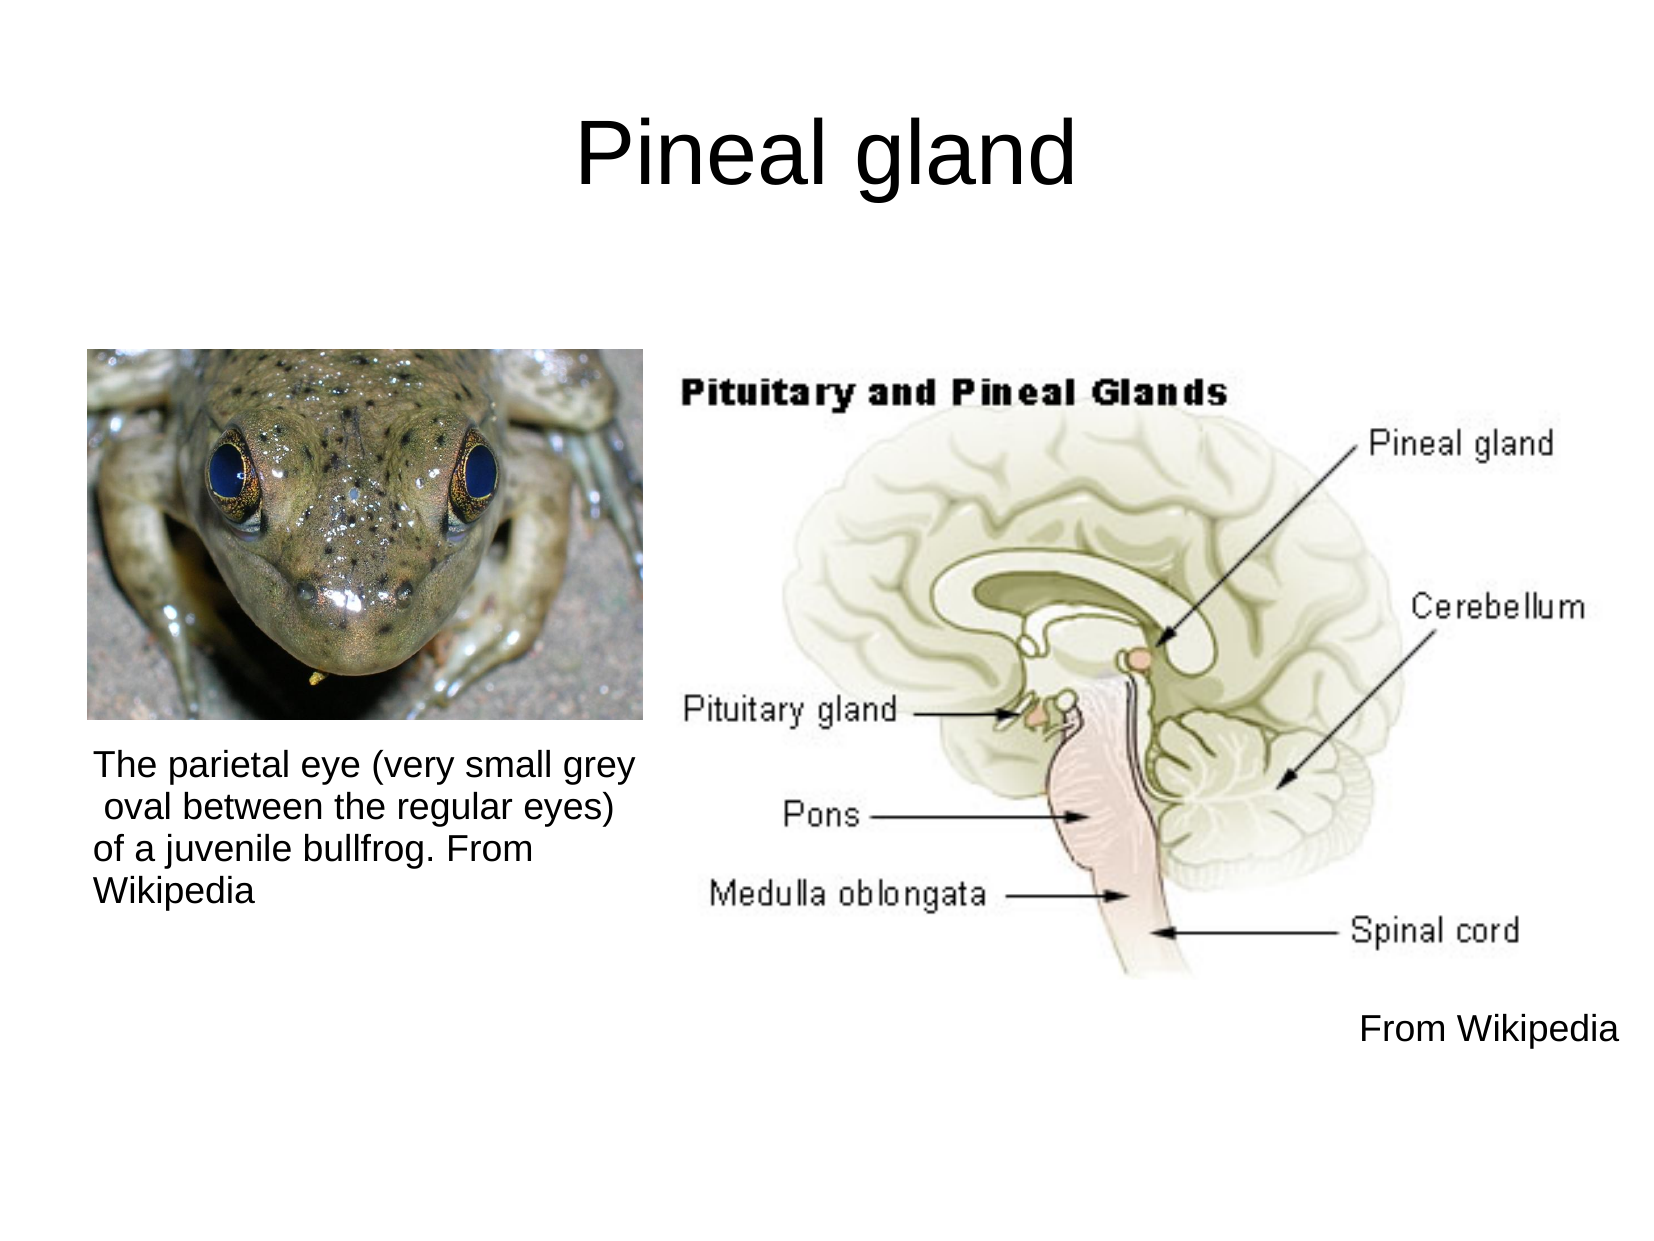

# Pineal gland
The parietal eye (very small grey
 oval between the regular eyes)
of a juvenile bullfrog. From
Wikipedia
From Wikipedia